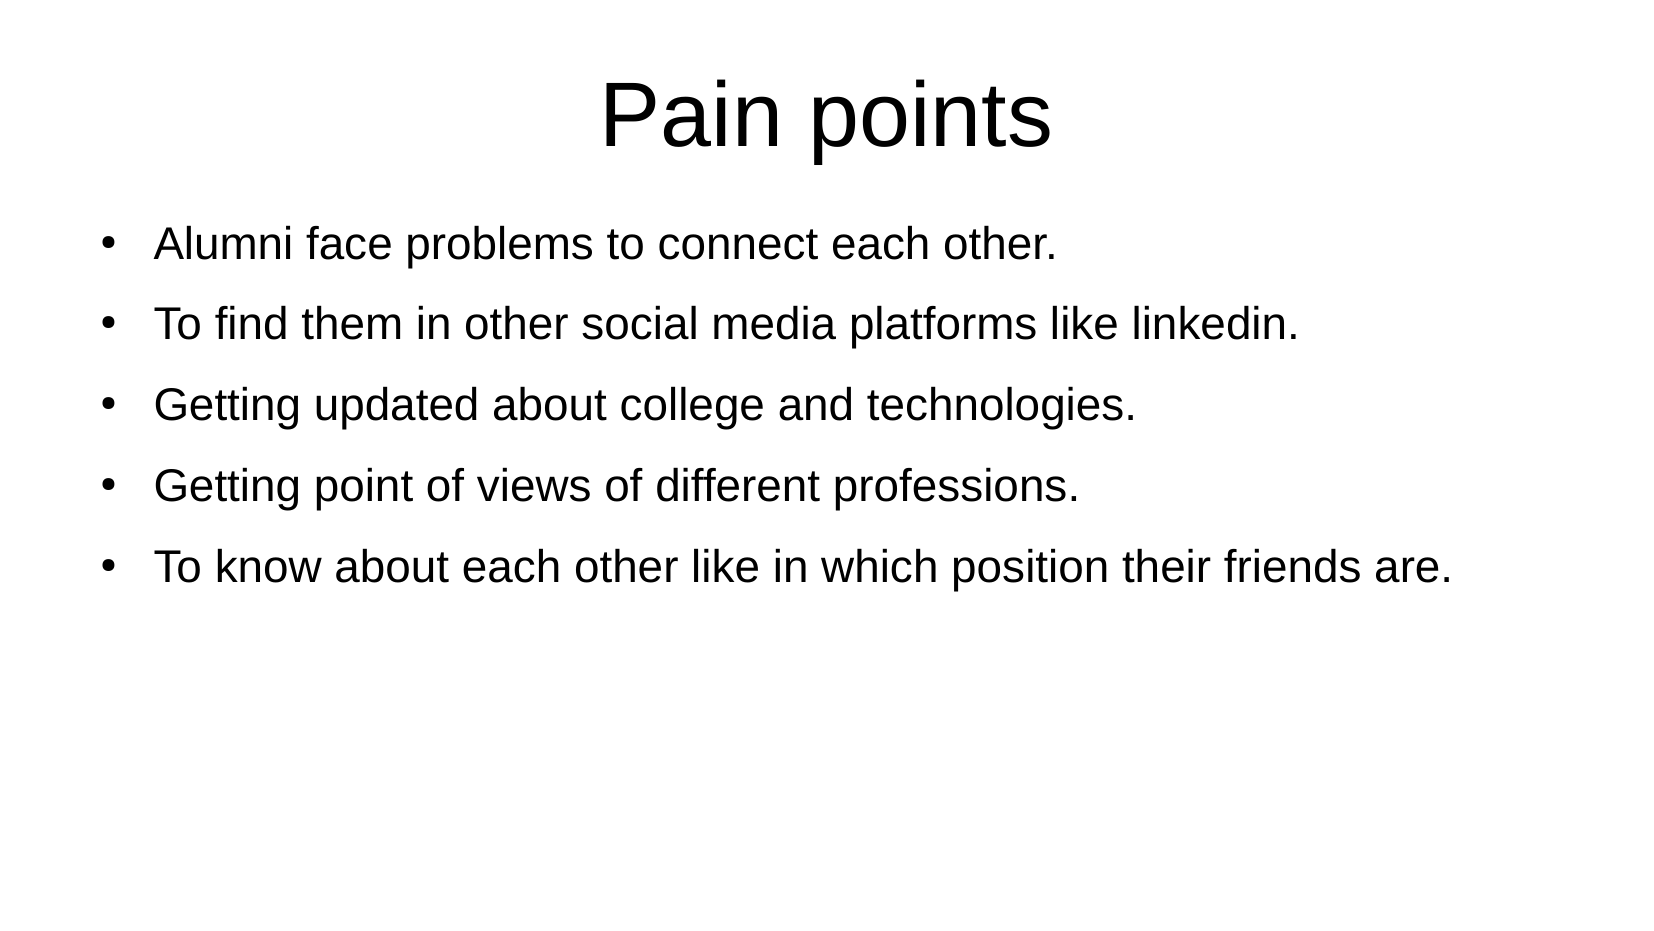

# Pain points
Alumni face problems to connect each other.
To find them in other social media platforms like linkedin.
Getting updated about college and technologies.
Getting point of views of different professions.
To know about each other like in which position their friends are.